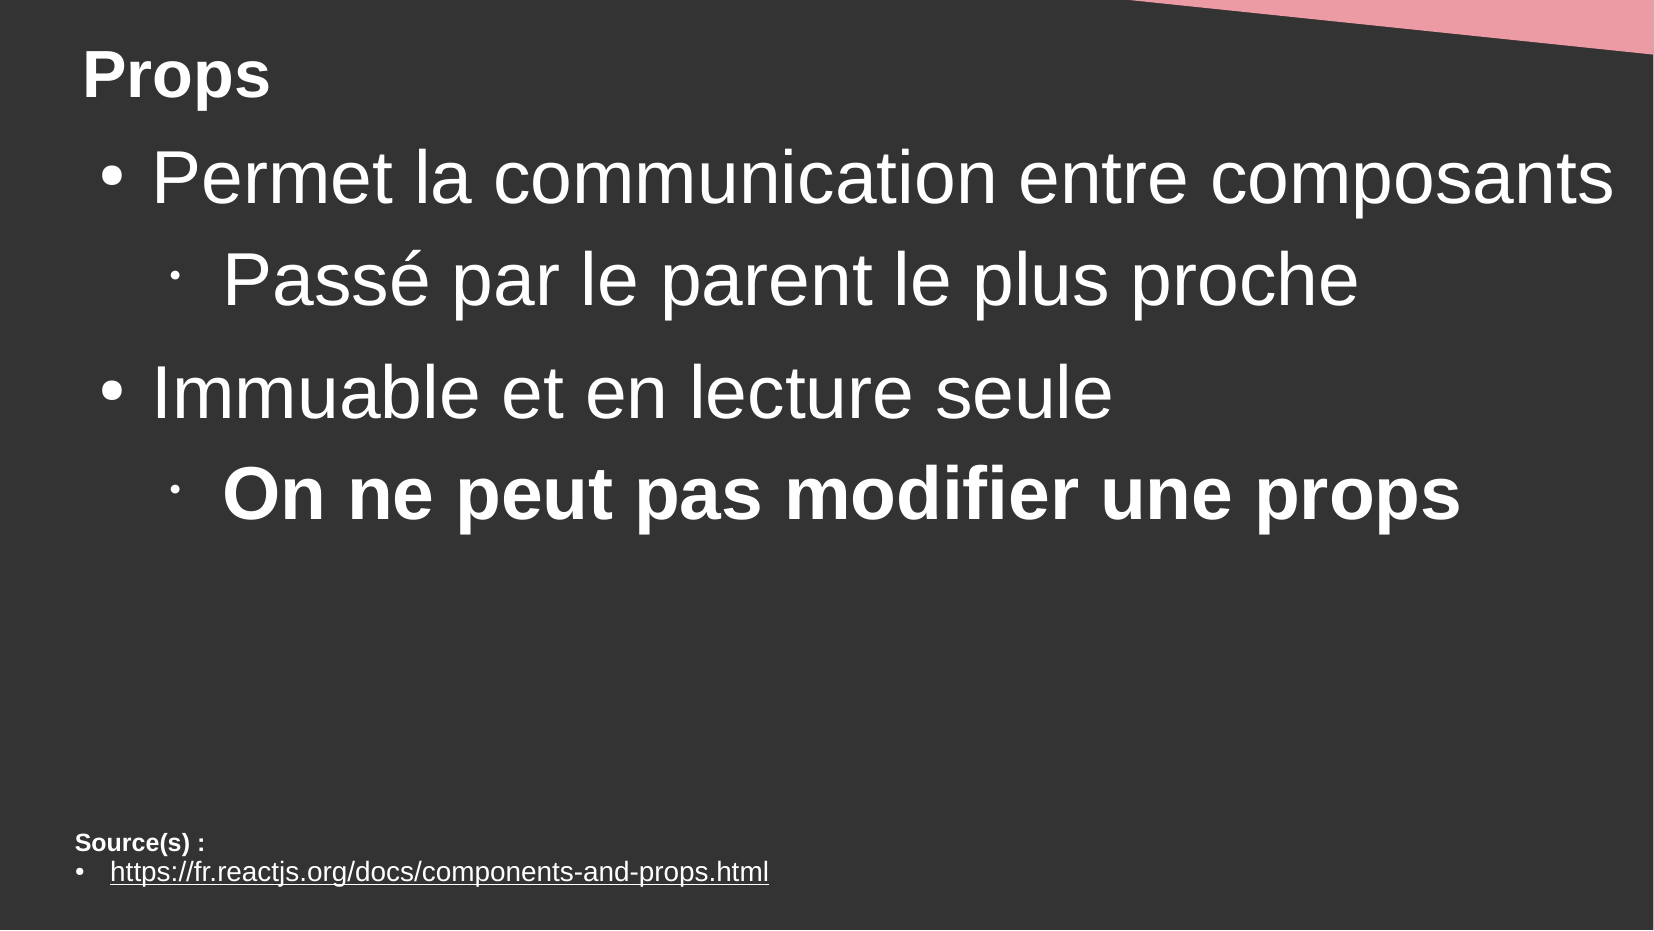

# Props
Permet la communication entre composants
Passé par le parent le plus proche
Immuable et en lecture seule
On ne peut pas modifier une props
Source(s) :
https://fr.reactjs.org/docs/components-and-props.html